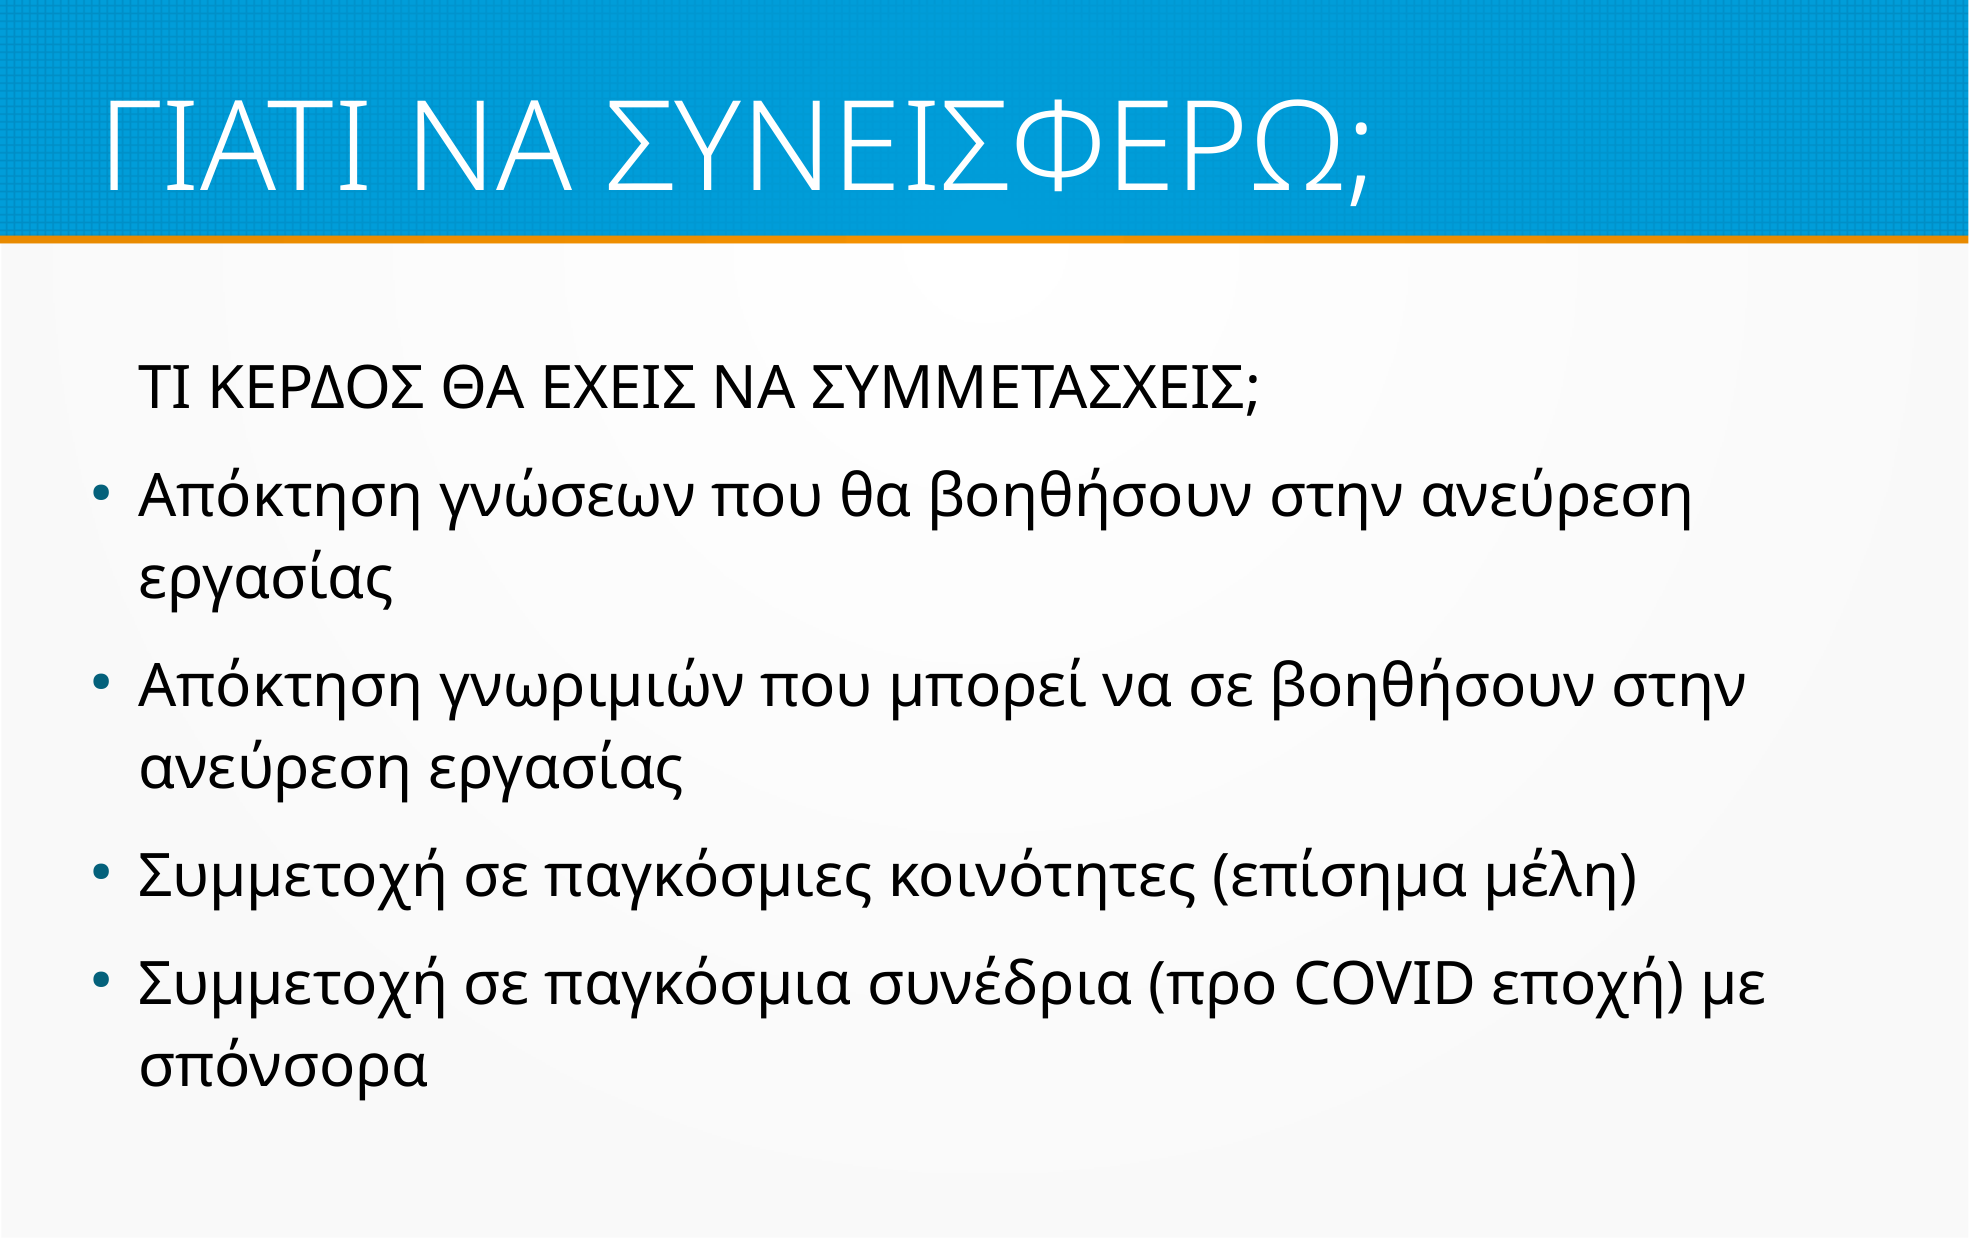

# ΓΙΑΤΙ ΝΑ ΣΥΝΕΙΣΦΕΡΩ;
ΤΙ ΚΕΡΔΟΣ ΘΑ ΕΧΕΙΣ ΝΑ ΣΥΜΜΕΤΑΣΧΕΙΣ;
Απόκτηση γνώσεων που θα βοηθήσουν στην ανεύρεση εργασίας
Απόκτηση γνωριμιών που μπορεί να σε βοηθήσουν στην ανεύρεση εργασίας
Συμμετοχή σε παγκόσμιες κοινότητες (επίσημα μέλη)
Συμμετοχή σε παγκόσμια συνέδρια (προ COVID εποχή) με σπόνσορα